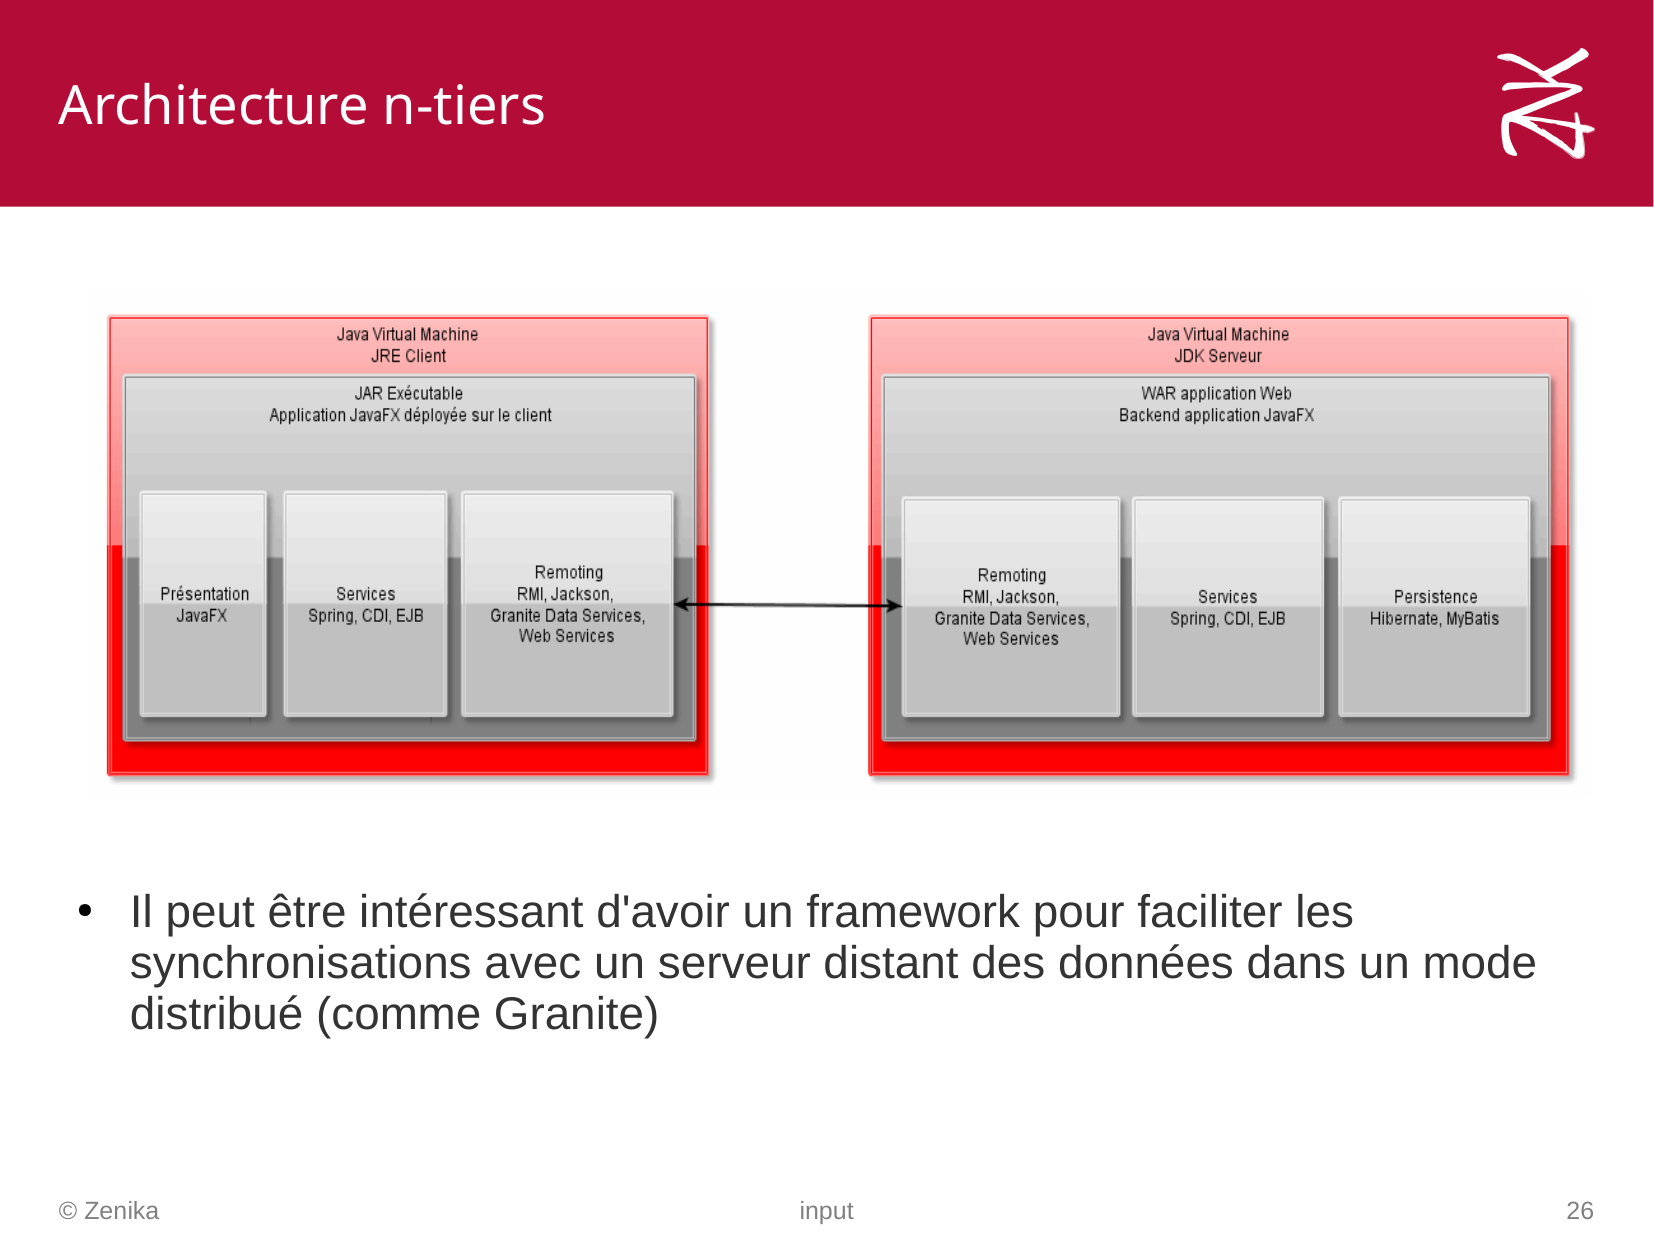

# Architecture n-tiers
Il peut être intéressant d'avoir un framework pour faciliter les synchronisations avec un serveur distant des données dans un mode distribué (comme Granite)